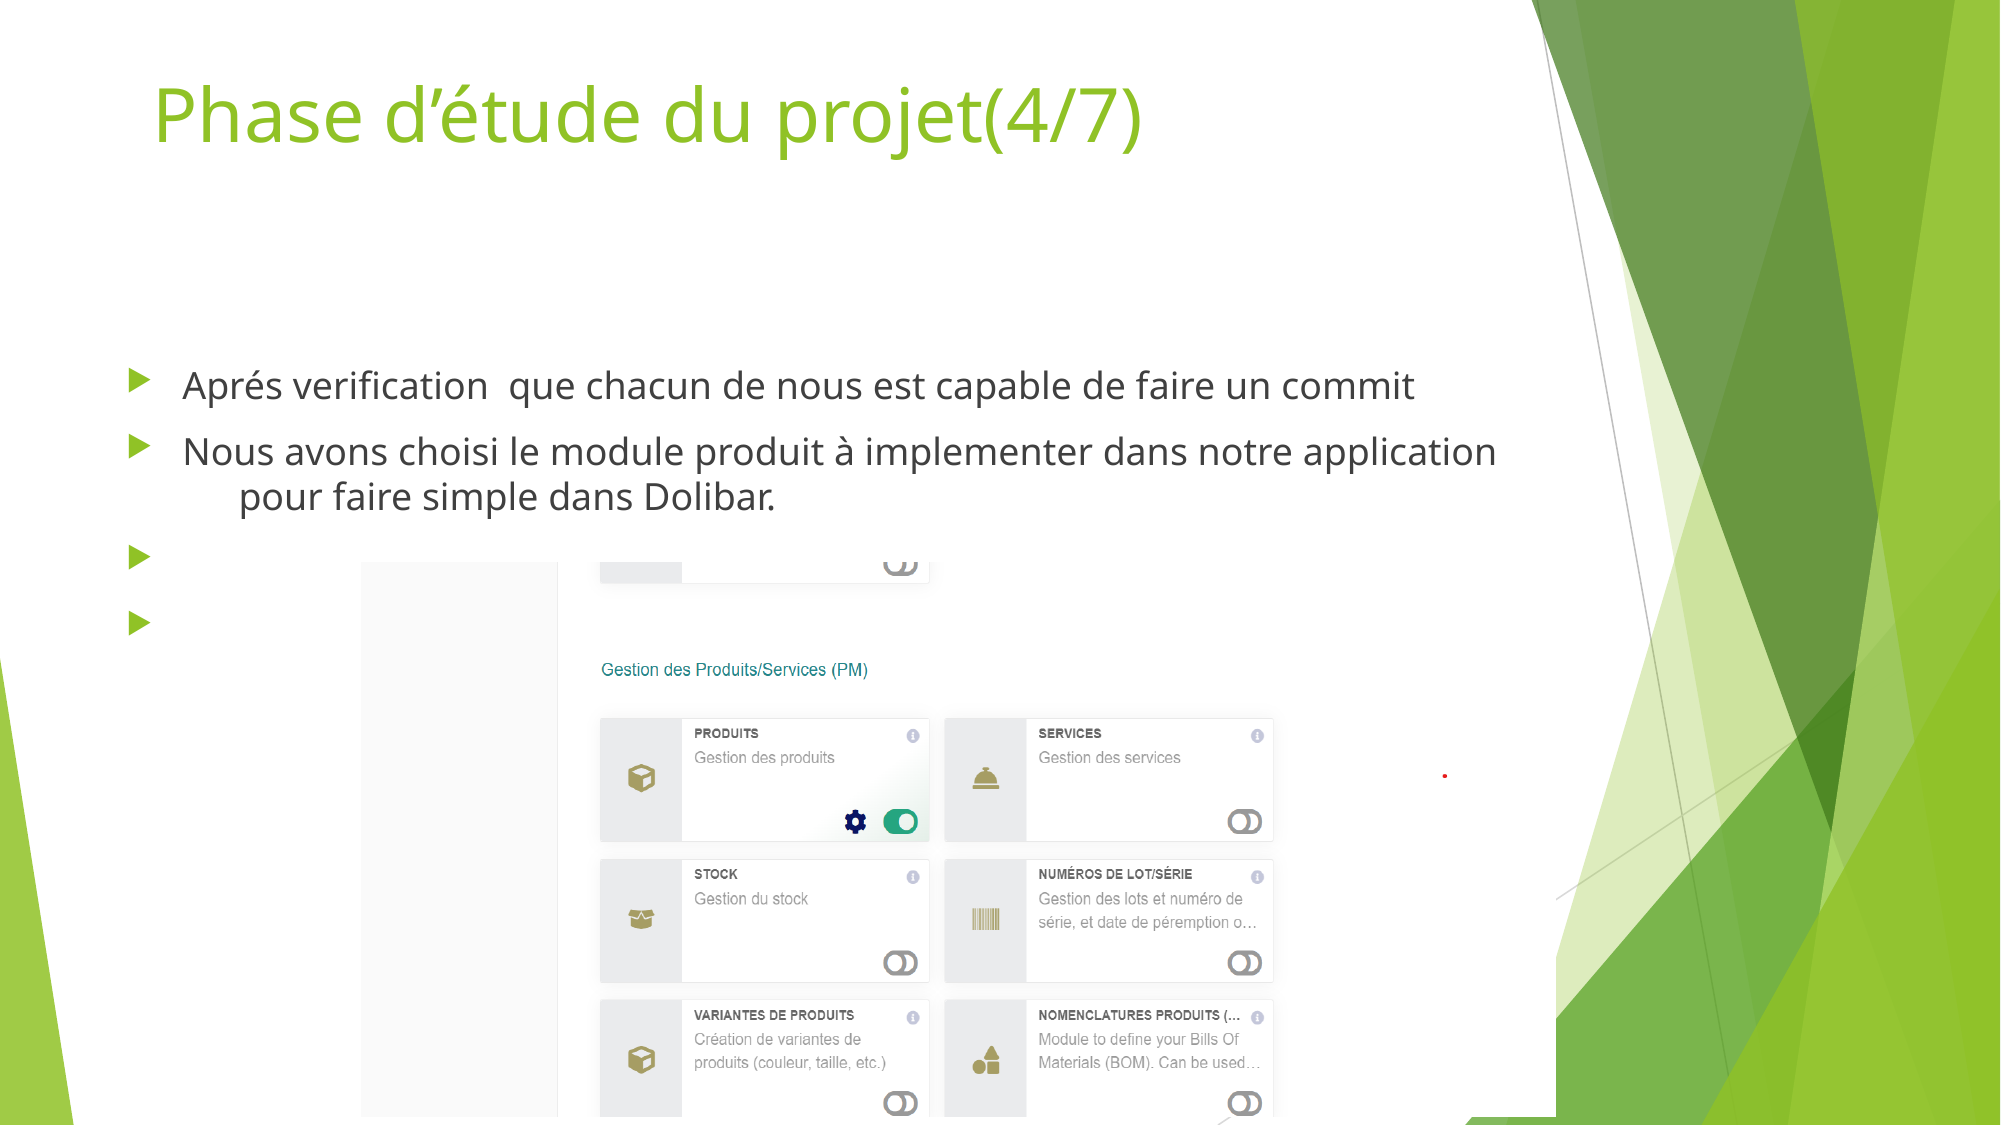

# Phase d’étude du projet(4/7)
Aprés verification que chacun de nous est capable de faire un commit
Nous avons choisi le module produit à implementer dans notre application pour faire simple dans Dolibar.